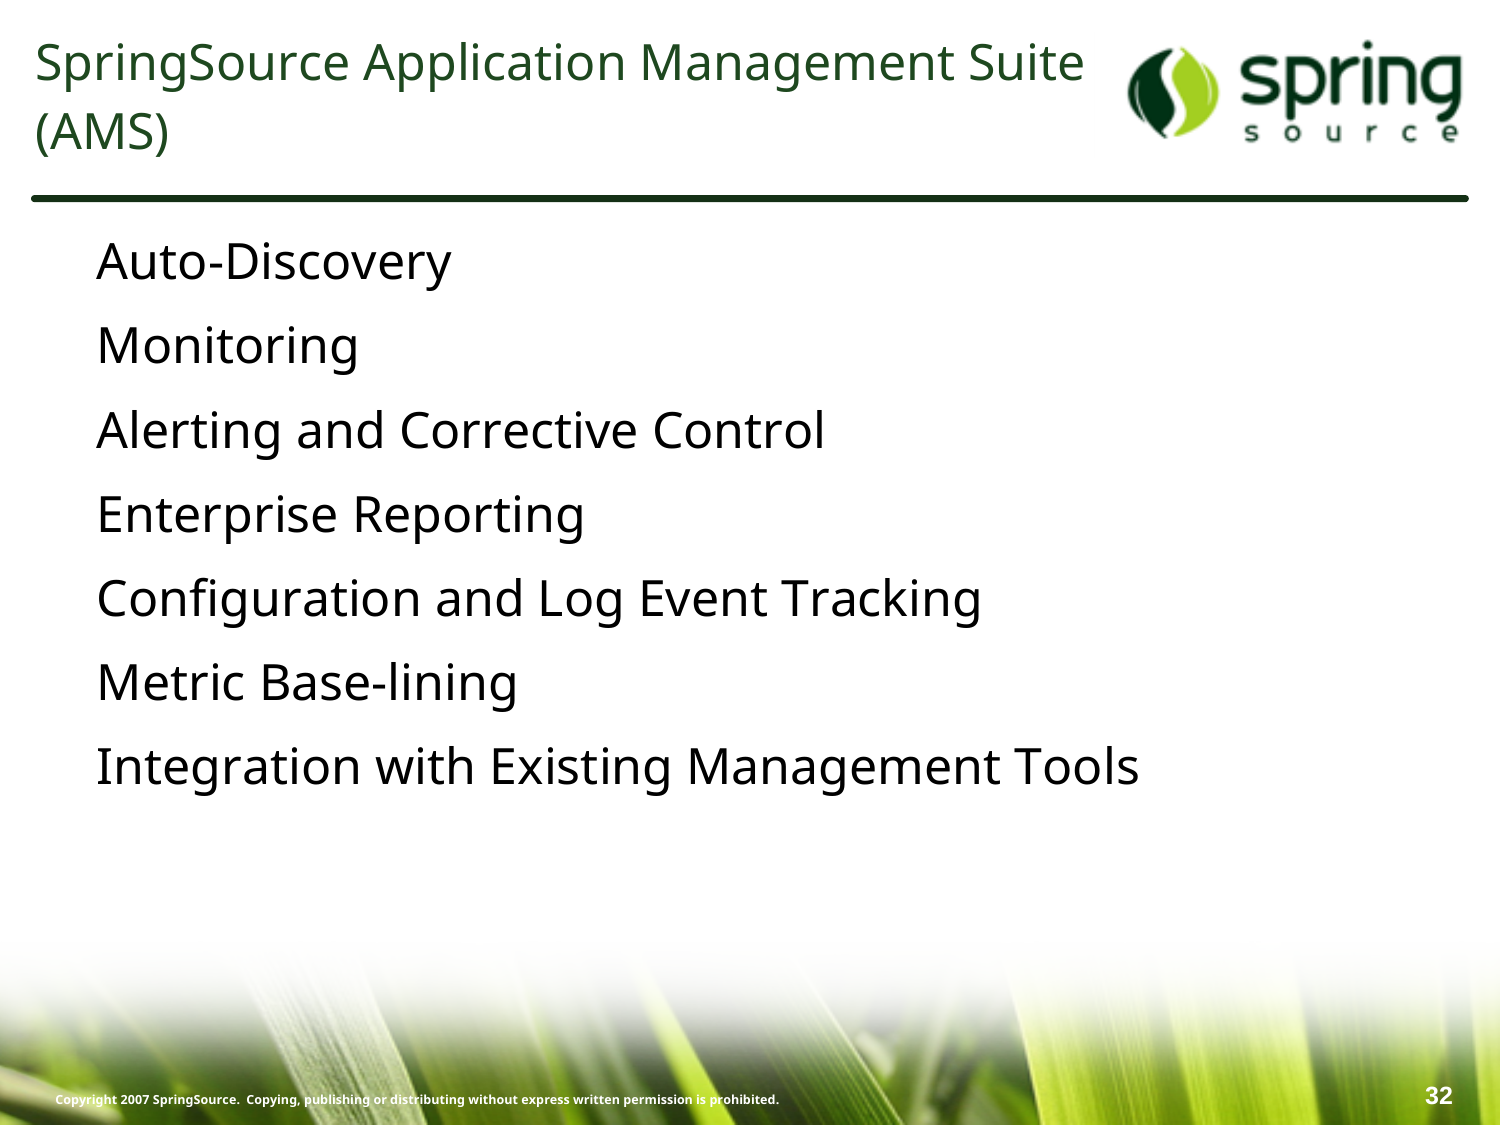

# SpringSource Application Management Suite (AMS)
Auto-Discovery
Monitoring
Alerting and Corrective Control
Enterprise Reporting
Configuration and Log Event Tracking
Metric Base-lining
Integration with Existing Management Tools